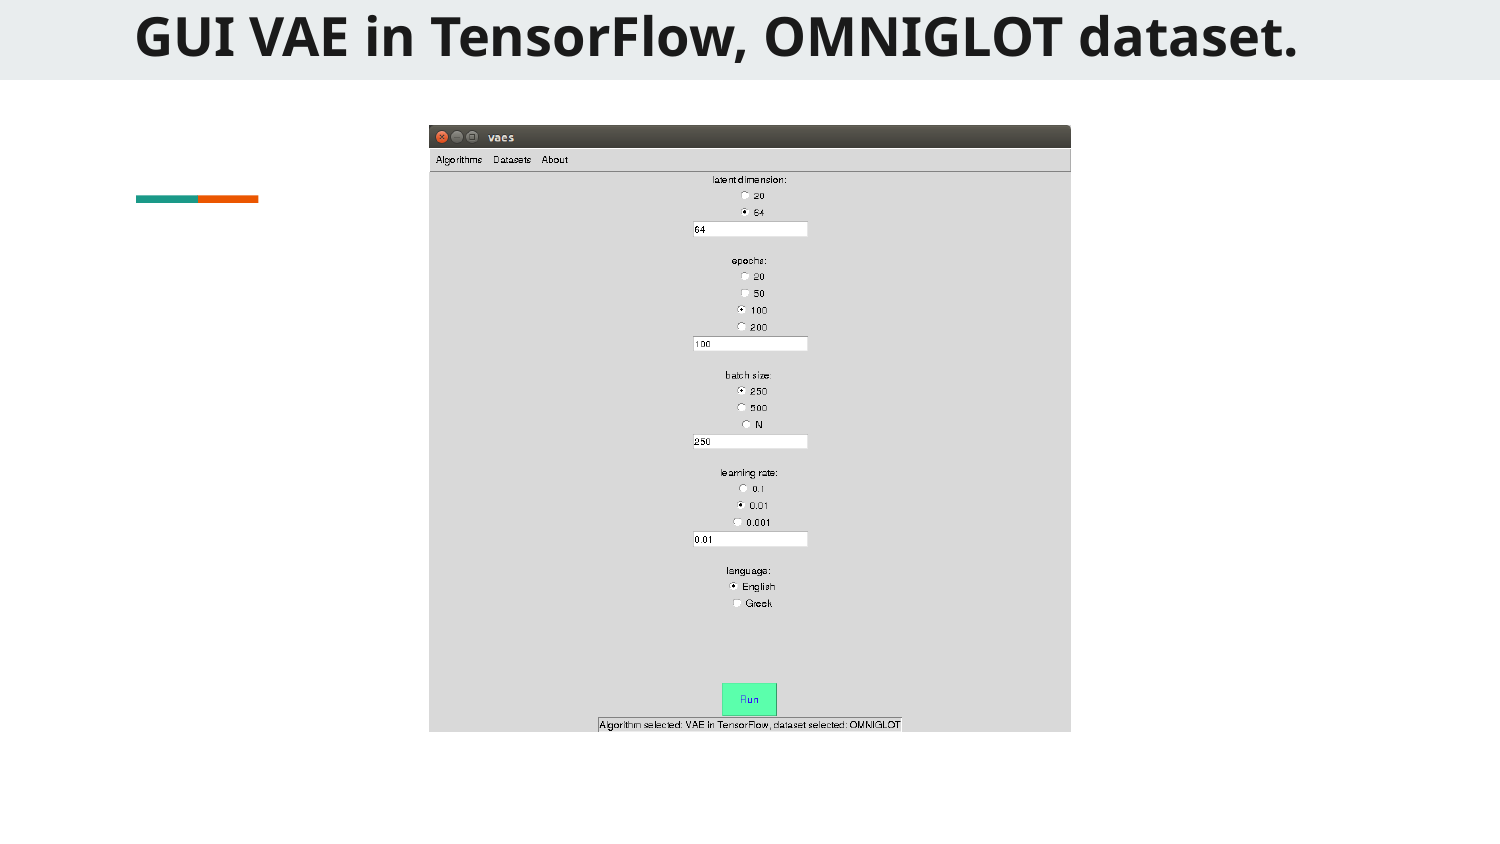

# GUI VAE in TensorFlow, OMNIGLOT dataset.